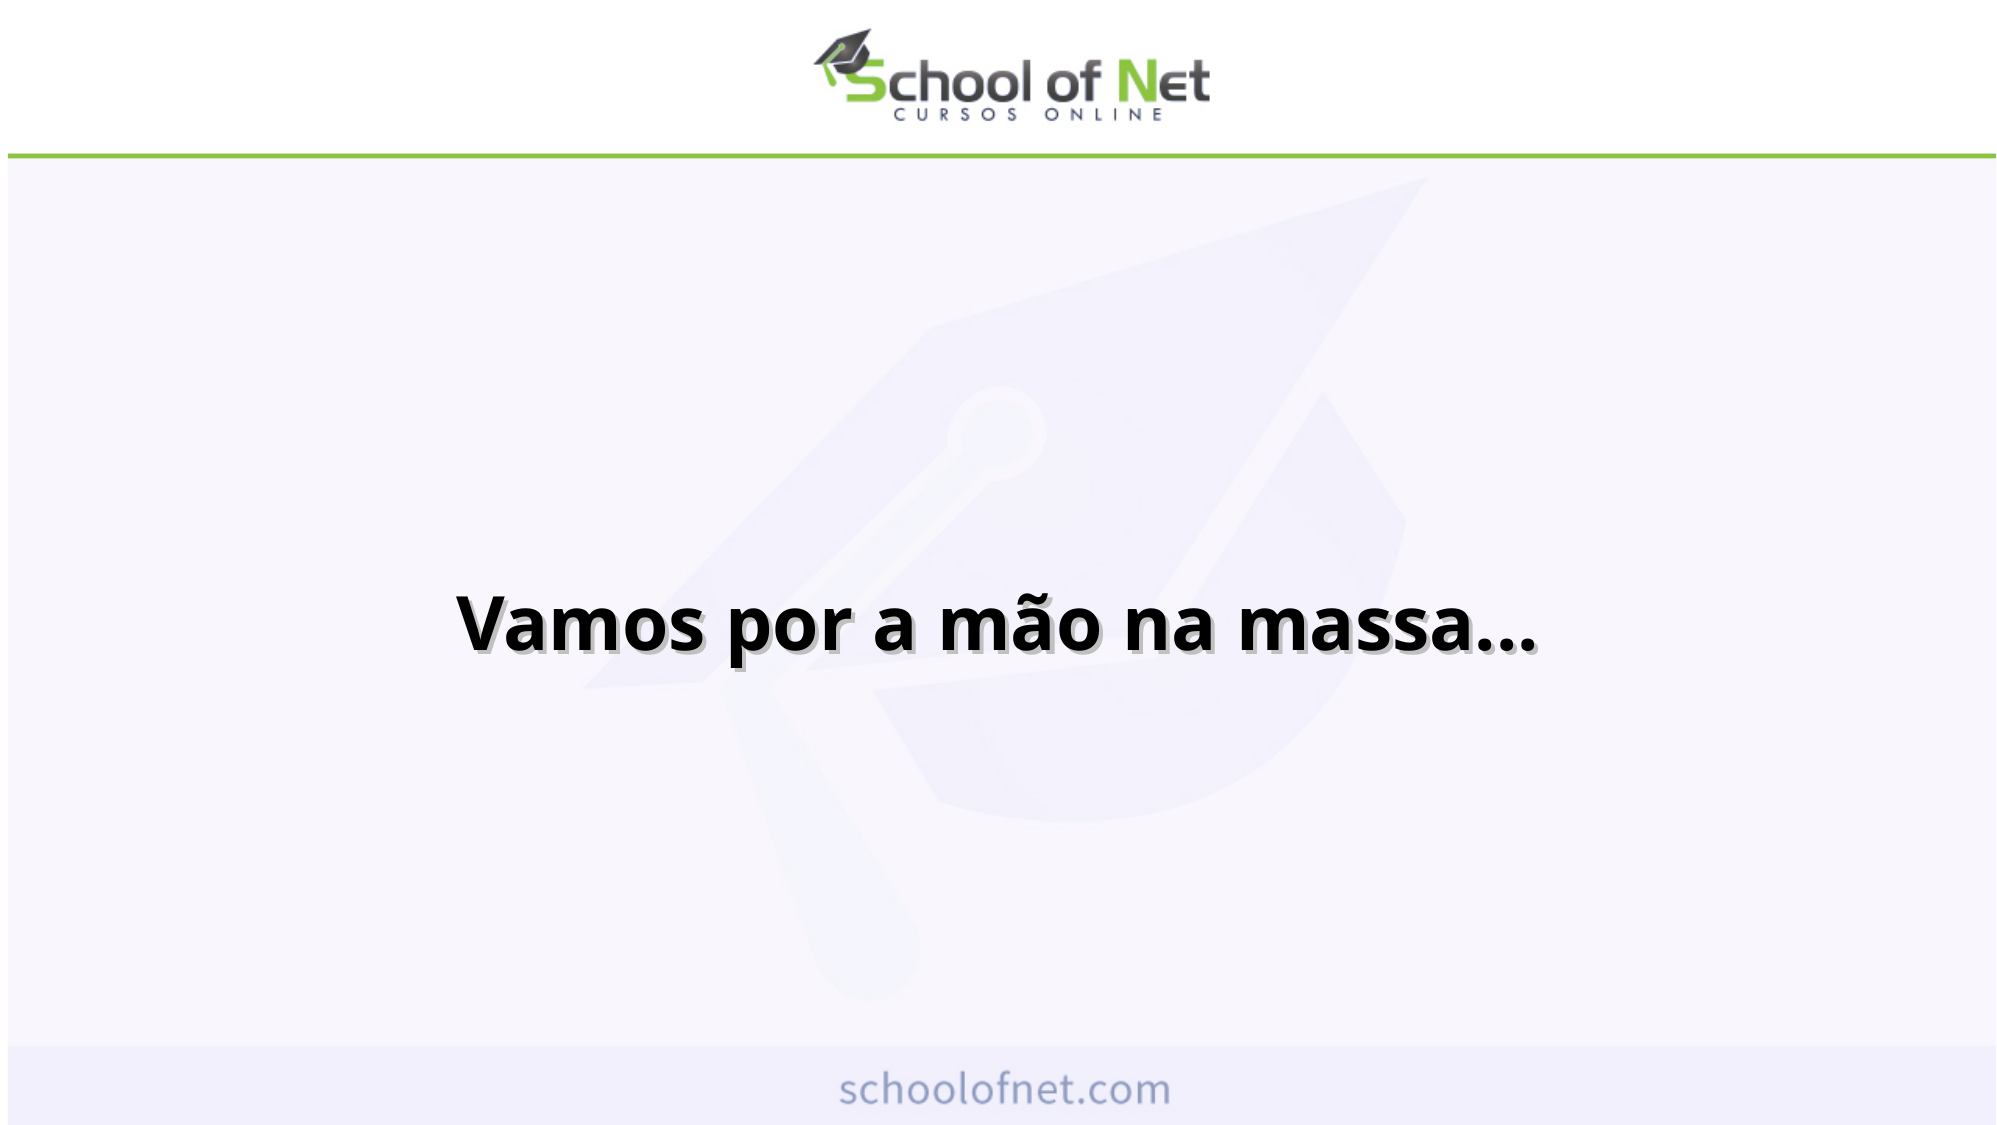

# Vamos por a mão na massa...